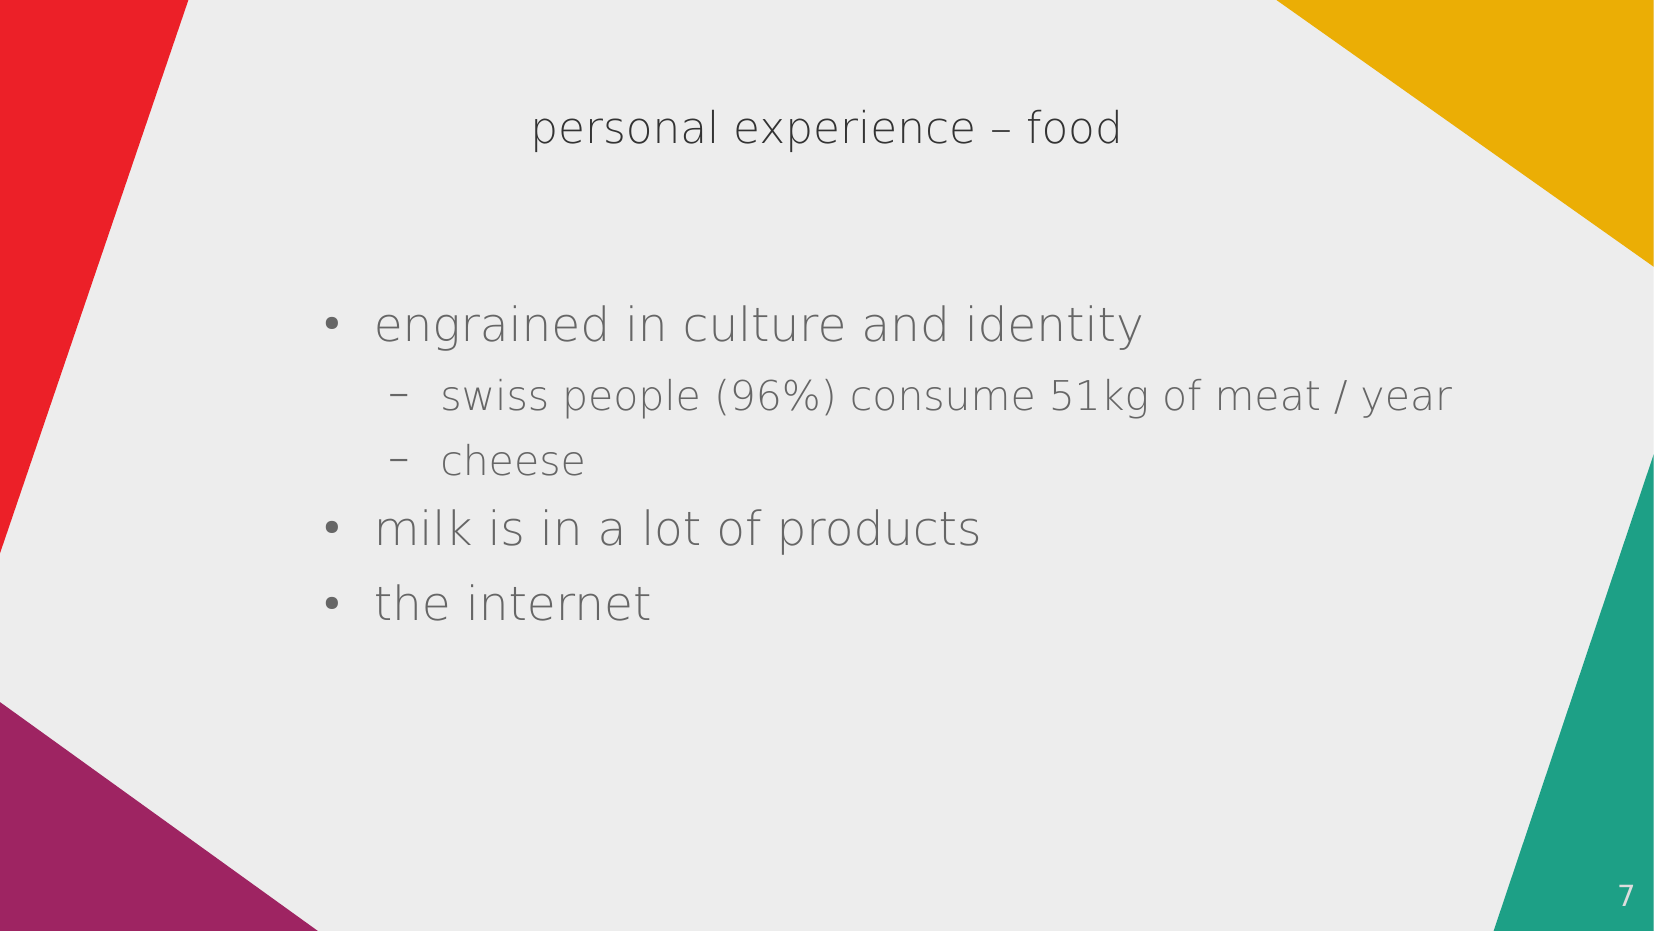

# personal experience – food
engrained in culture and identity
swiss people (96%) consume 51kg of meat / year
cheese
milk is in a lot of products
the internet
7